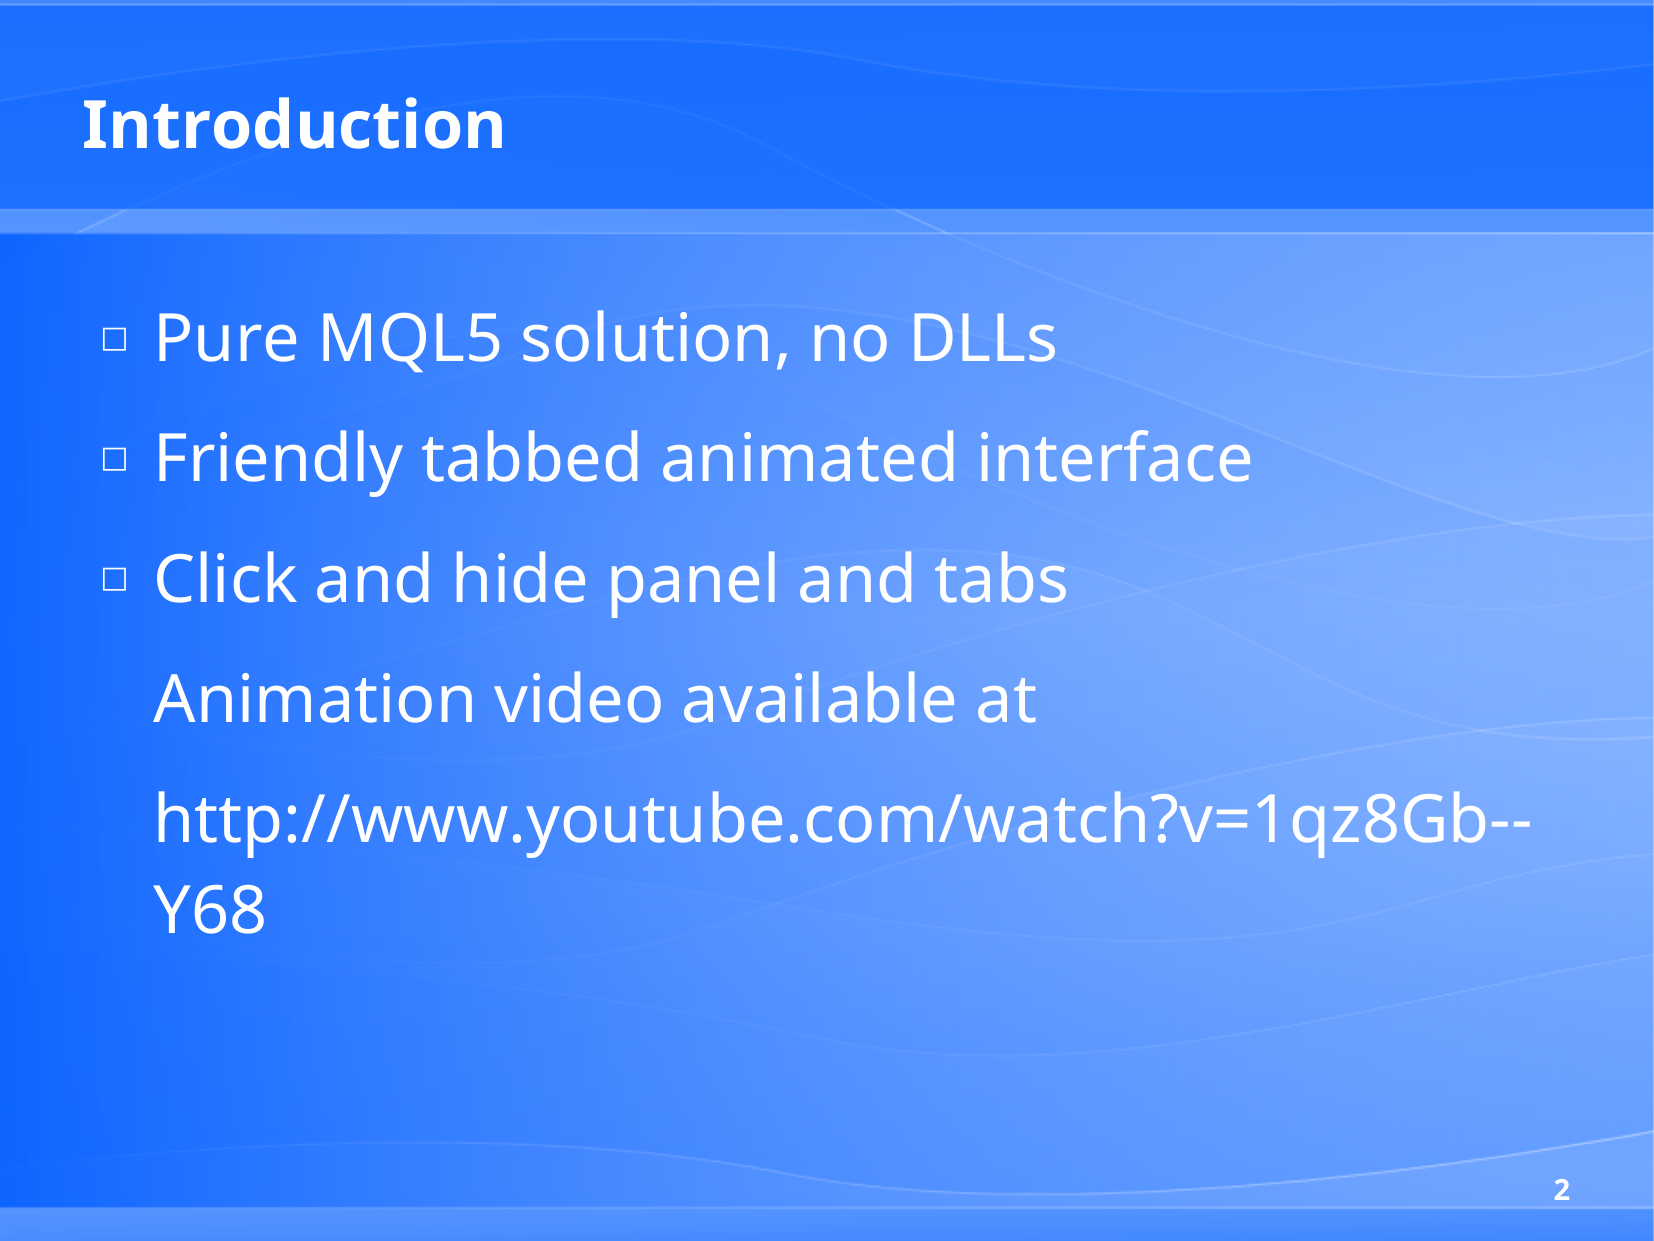

# Introduction
Pure MQL5 solution, no DLLs
Friendly tabbed animated interface
Click and hide panel and tabs
Animation video available at
http://www.youtube.com/watch?v=1qz8Gb--Y68
2